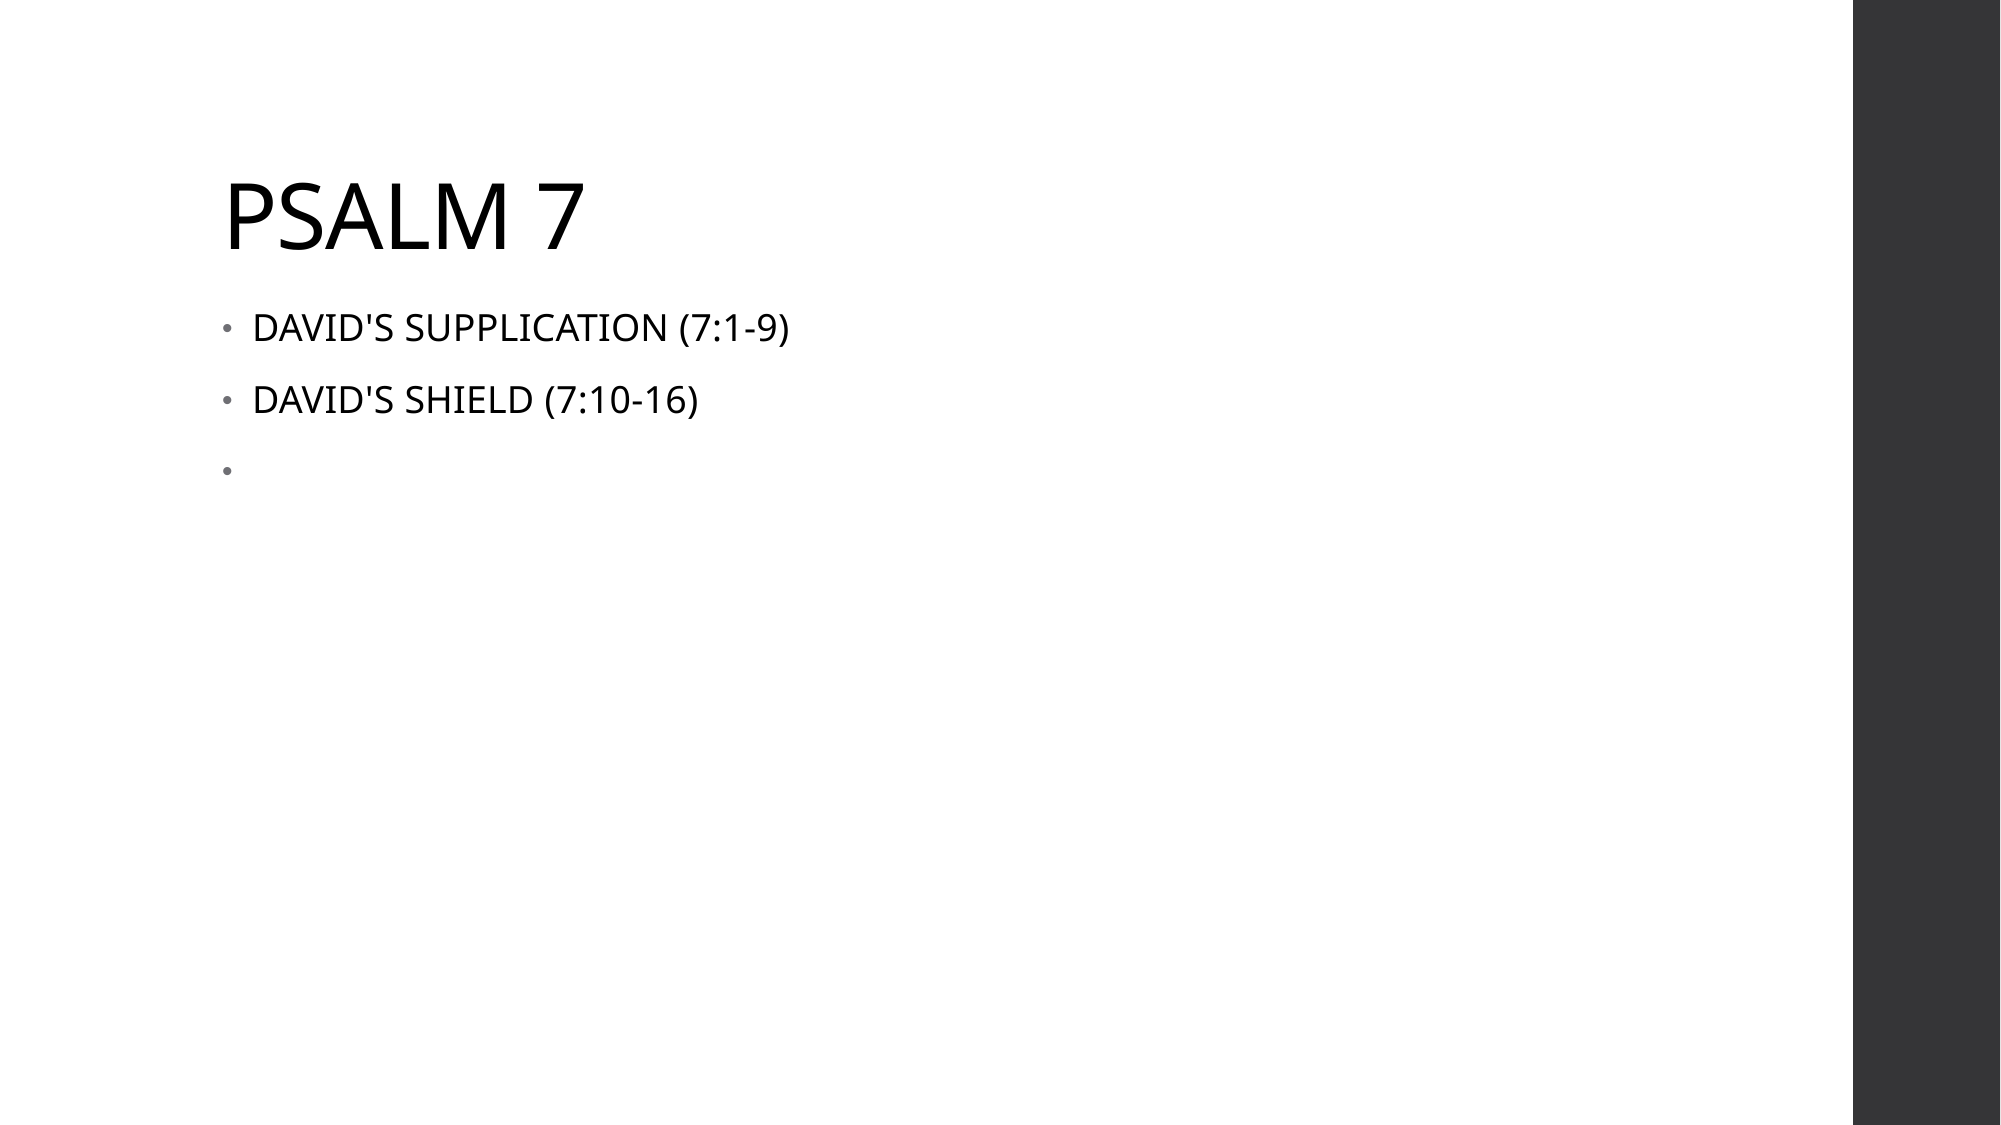

# PSALM 7
DAVID'S SUPPLICATION (7:1-9)
DAVID'S SHIELD (7:10-16)